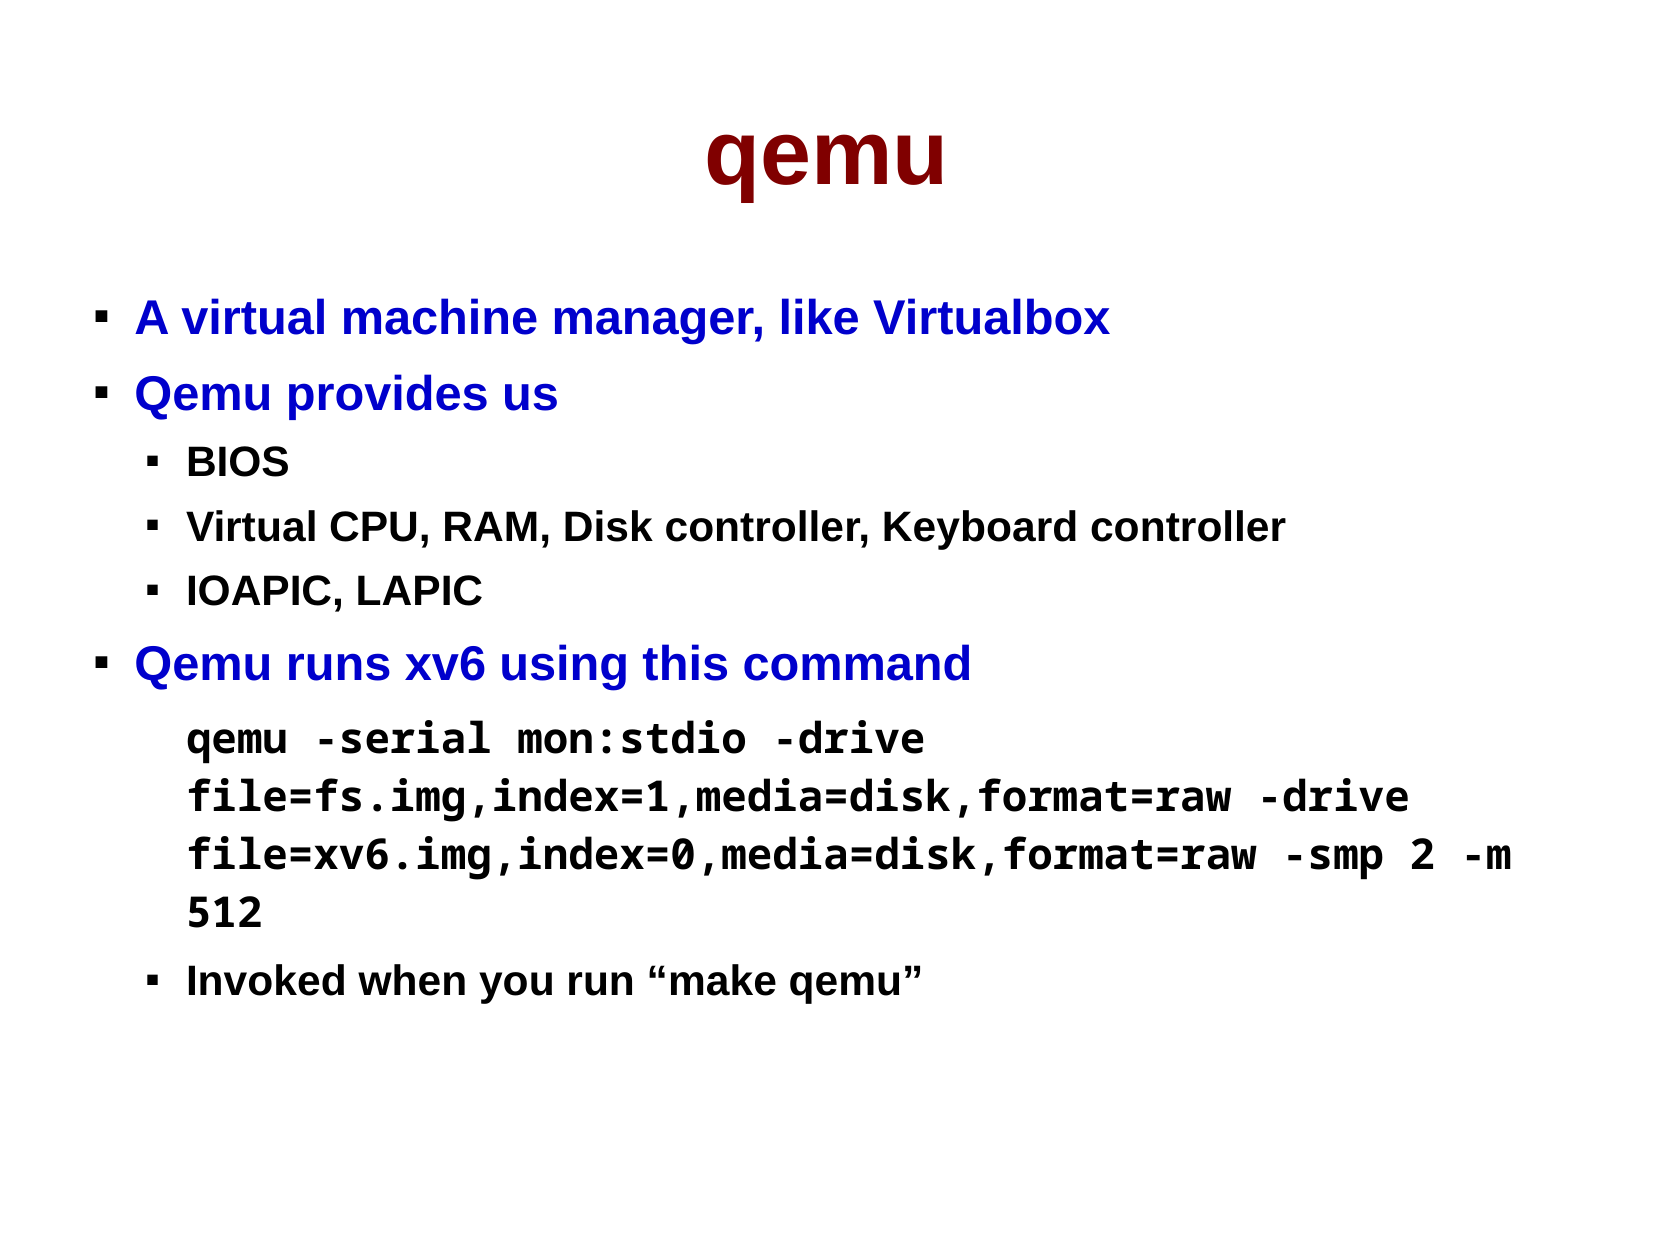

# qemu
A virtual machine manager, like Virtualbox
Qemu provides us
BIOS
Virtual CPU, RAM, Disk controller, Keyboard controller
IOAPIC, LAPIC
Qemu runs xv6 using this command
qemu -serial mon:stdio -drive file=fs.img,index=1,media=disk,format=raw -drive file=xv6.img,index=0,media=disk,format=raw -smp 2 -m 512
Invoked when you run “make qemu”